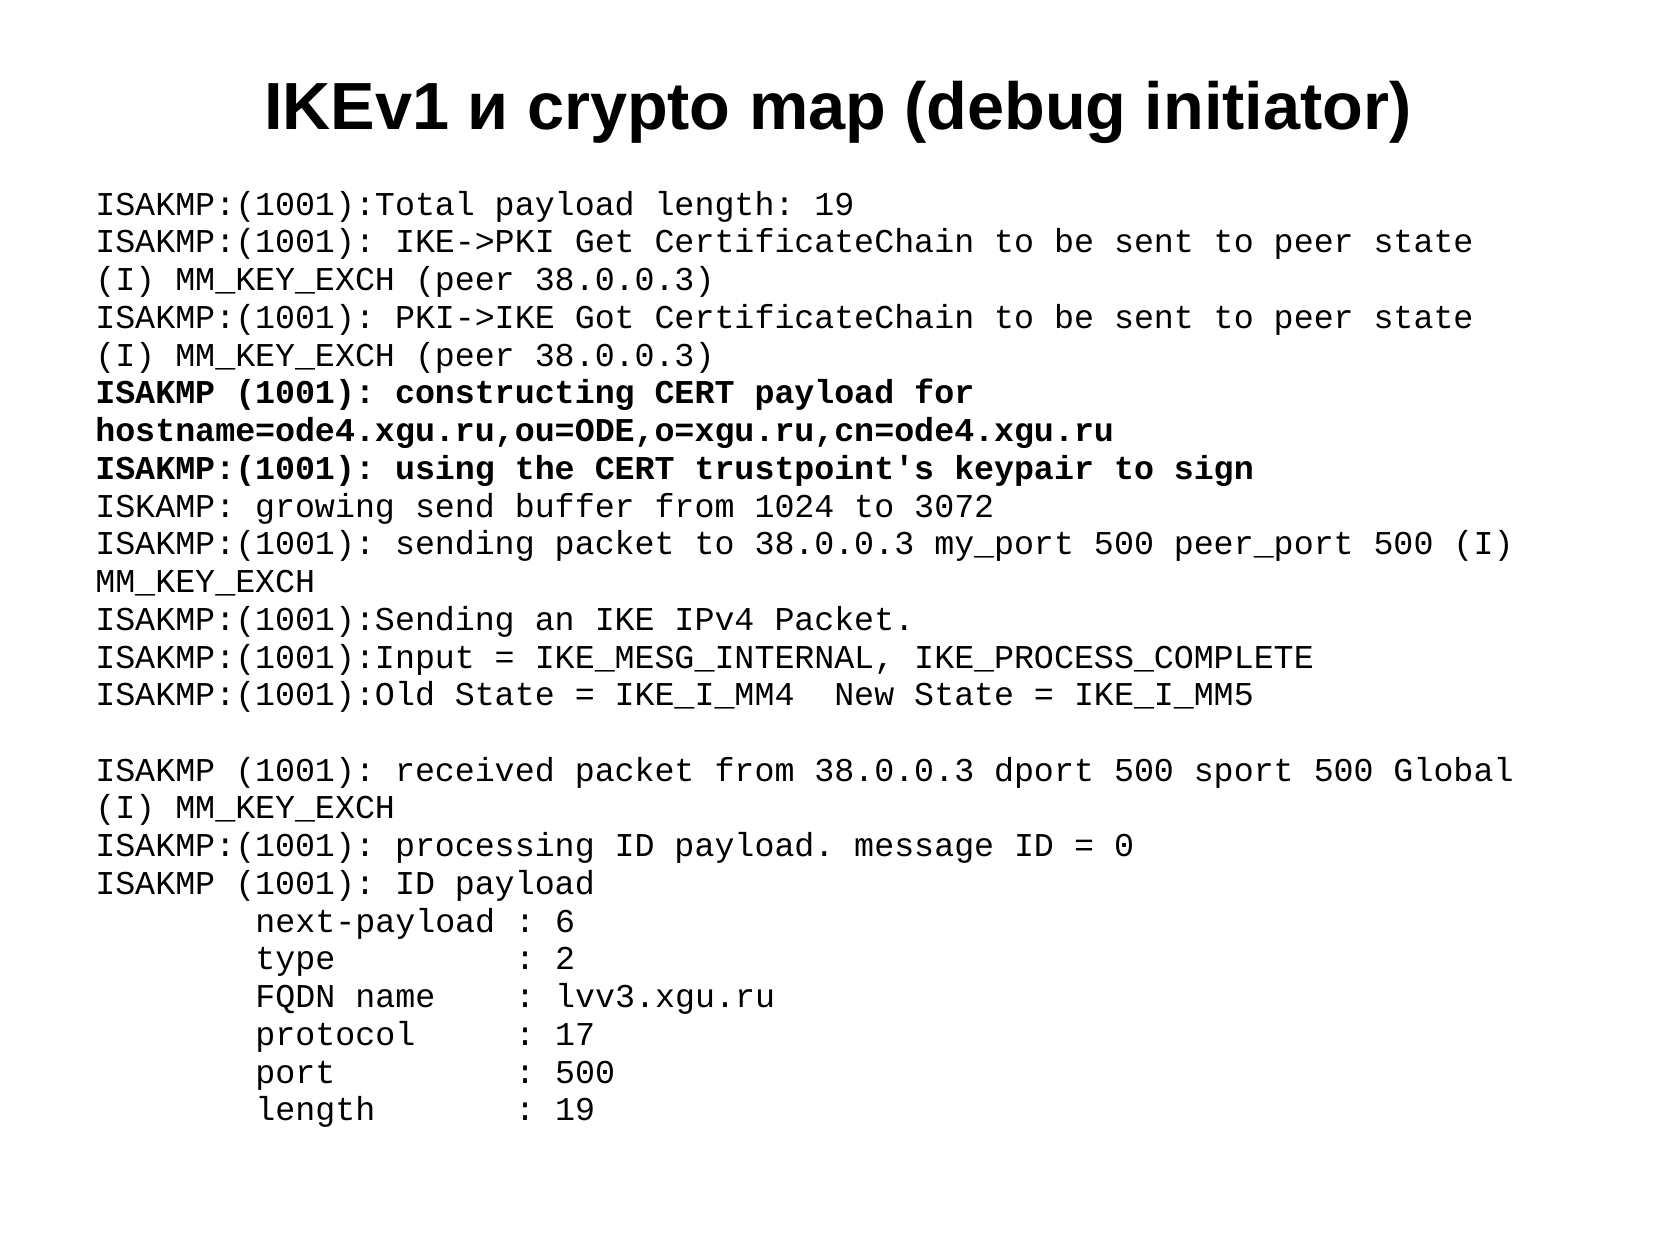

IKEv1 и crypto map (debug initiator)
# ISAKMP:(1001):Total payload length: 19
ISAKMP:(1001): IKE->PKI Get CertificateChain to be sent to peer state (I) MM_KEY_EXCH (peer 38.0.0.3)
ISAKMP:(1001): PKI->IKE Got CertificateChain to be sent to peer state (I) MM_KEY_EXCH (peer 38.0.0.3)
ISAKMP (1001): constructing CERT payload for hostname=ode4.xgu.ru,ou=ODE,o=xgu.ru,cn=ode4.xgu.ru
ISAKMP:(1001): using the CERT trustpoint's keypair to sign
ISKAMP: growing send buffer from 1024 to 3072
ISAKMP:(1001): sending packet to 38.0.0.3 my_port 500 peer_port 500 (I) MM_KEY_EXCH
ISAKMP:(1001):Sending an IKE IPv4 Packet.
ISAKMP:(1001):Input = IKE_MESG_INTERNAL, IKE_PROCESS_COMPLETE
ISAKMP:(1001):Old State = IKE_I_MM4 New State = IKE_I_MM5
ISAKMP (1001): received packet from 38.0.0.3 dport 500 sport 500 Global (I) MM_KEY_EXCH
ISAKMP:(1001): processing ID payload. message ID = 0
ISAKMP (1001): ID payload
 next-payload : 6
 type : 2
 FQDN name : lvv3.xgu.ru
 protocol : 17
 port : 500
 length : 19